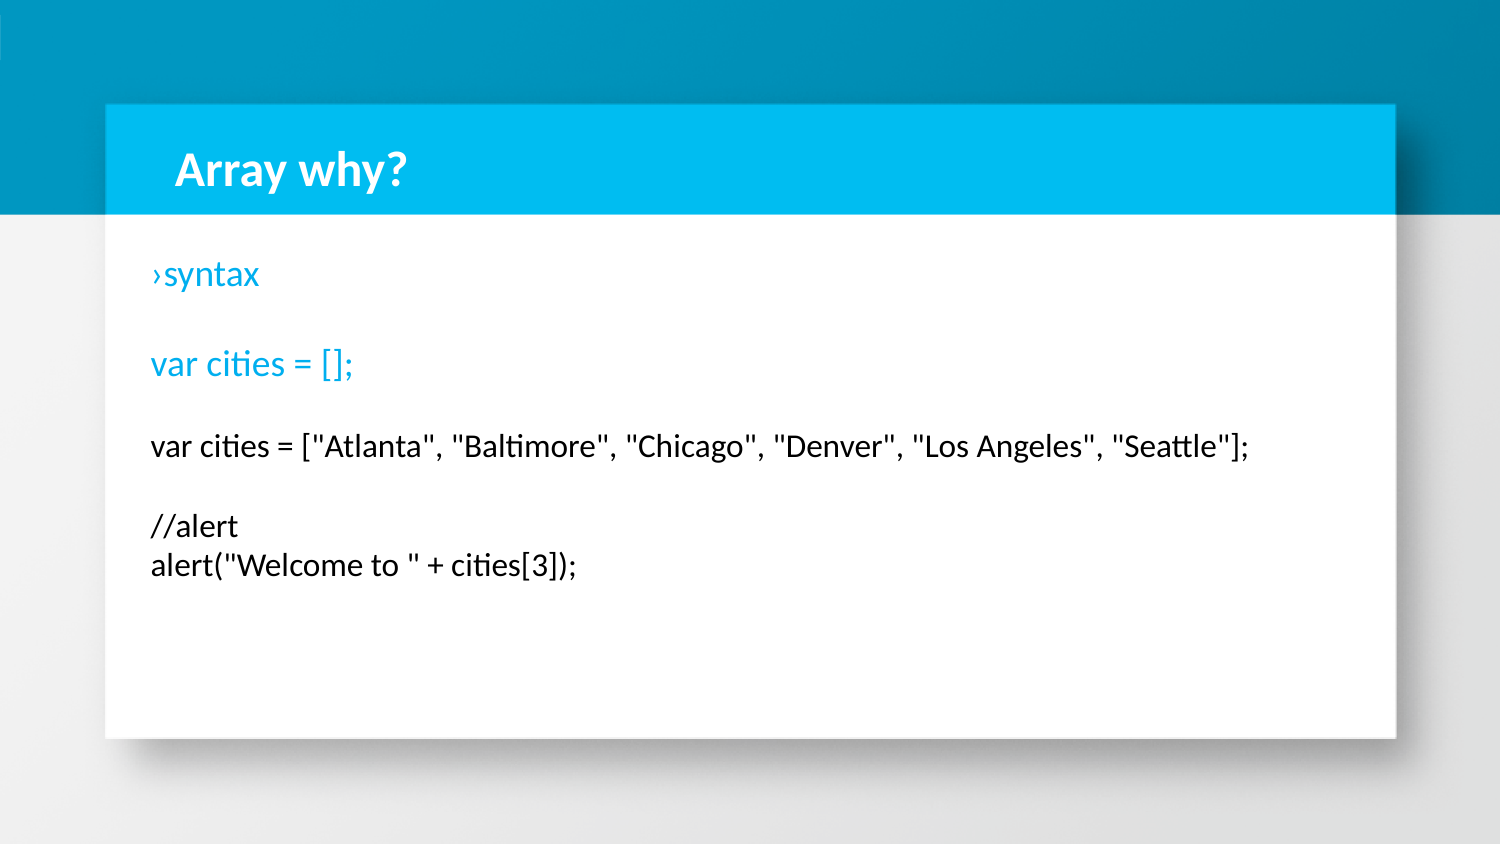

# Array why?
›syntax
var cities = [];
var cities = ["Atlanta", "Baltimore", "Chicago", "Denver", "Los Angeles", "Seattle"];
//alert
alert("Welcome to " + cities[3]);